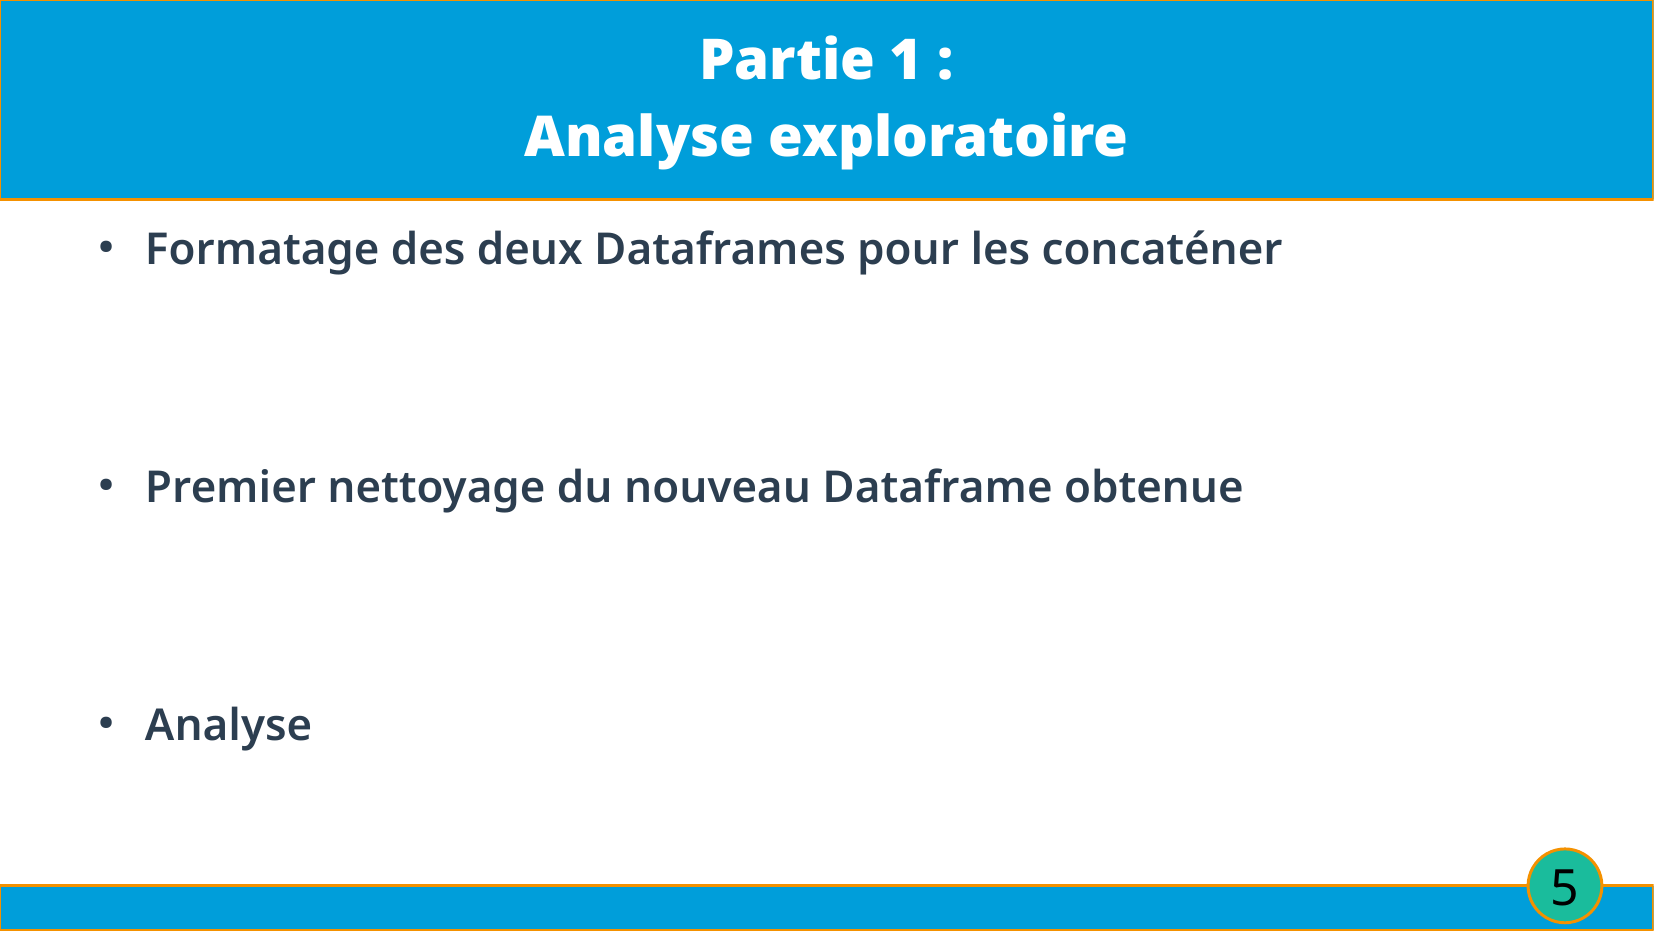

# Partie 1 : Analyse exploratoire
Formatage des deux Dataframes pour les concaténer
Premier nettoyage du nouveau Dataframe obtenue
Analyse